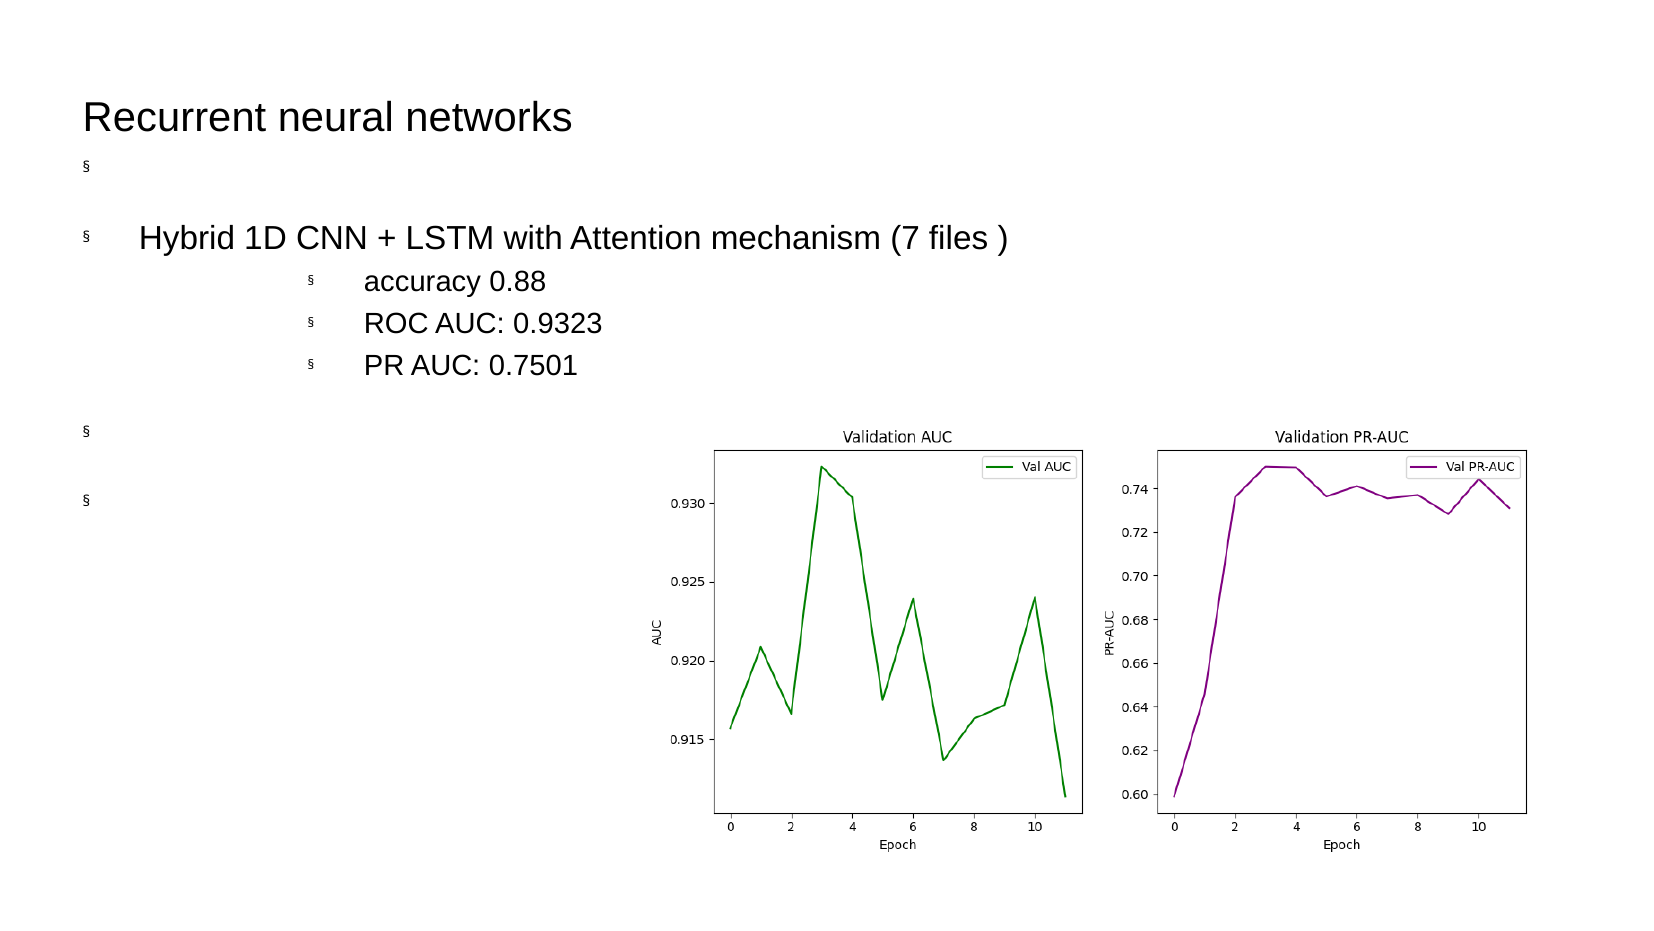

# Recurrent neural networks
Hybrid 1D CNN + LSTM with Attention mechanism (7 files )
accuracy 0.88
ROC AUC: 0.9323
PR AUC: 0.7501